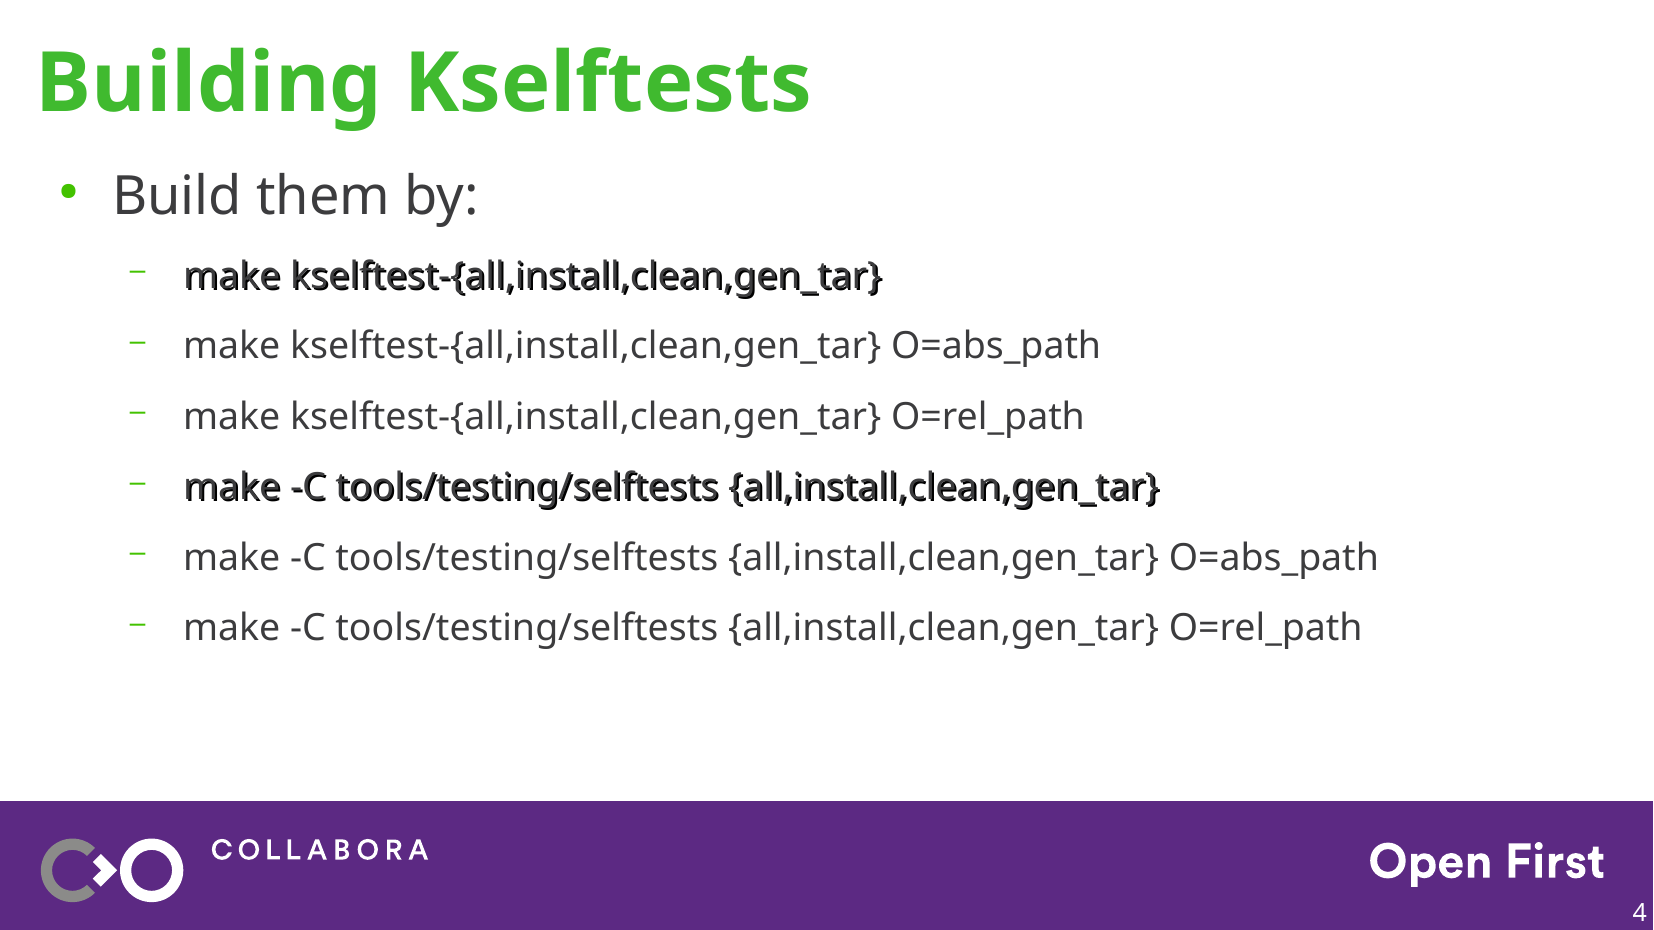

# Building Kselftests
Build them by:
make kselftest-{all,install,clean,gen_tar}
make kselftest-{all,install,clean,gen_tar} O=abs_path
make kselftest-{all,install,clean,gen_tar} O=rel_path
make -C tools/testing/selftests {all,install,clean,gen_tar}
make -C tools/testing/selftests {all,install,clean,gen_tar} O=abs_path
make -C tools/testing/selftests {all,install,clean,gen_tar} O=rel_path